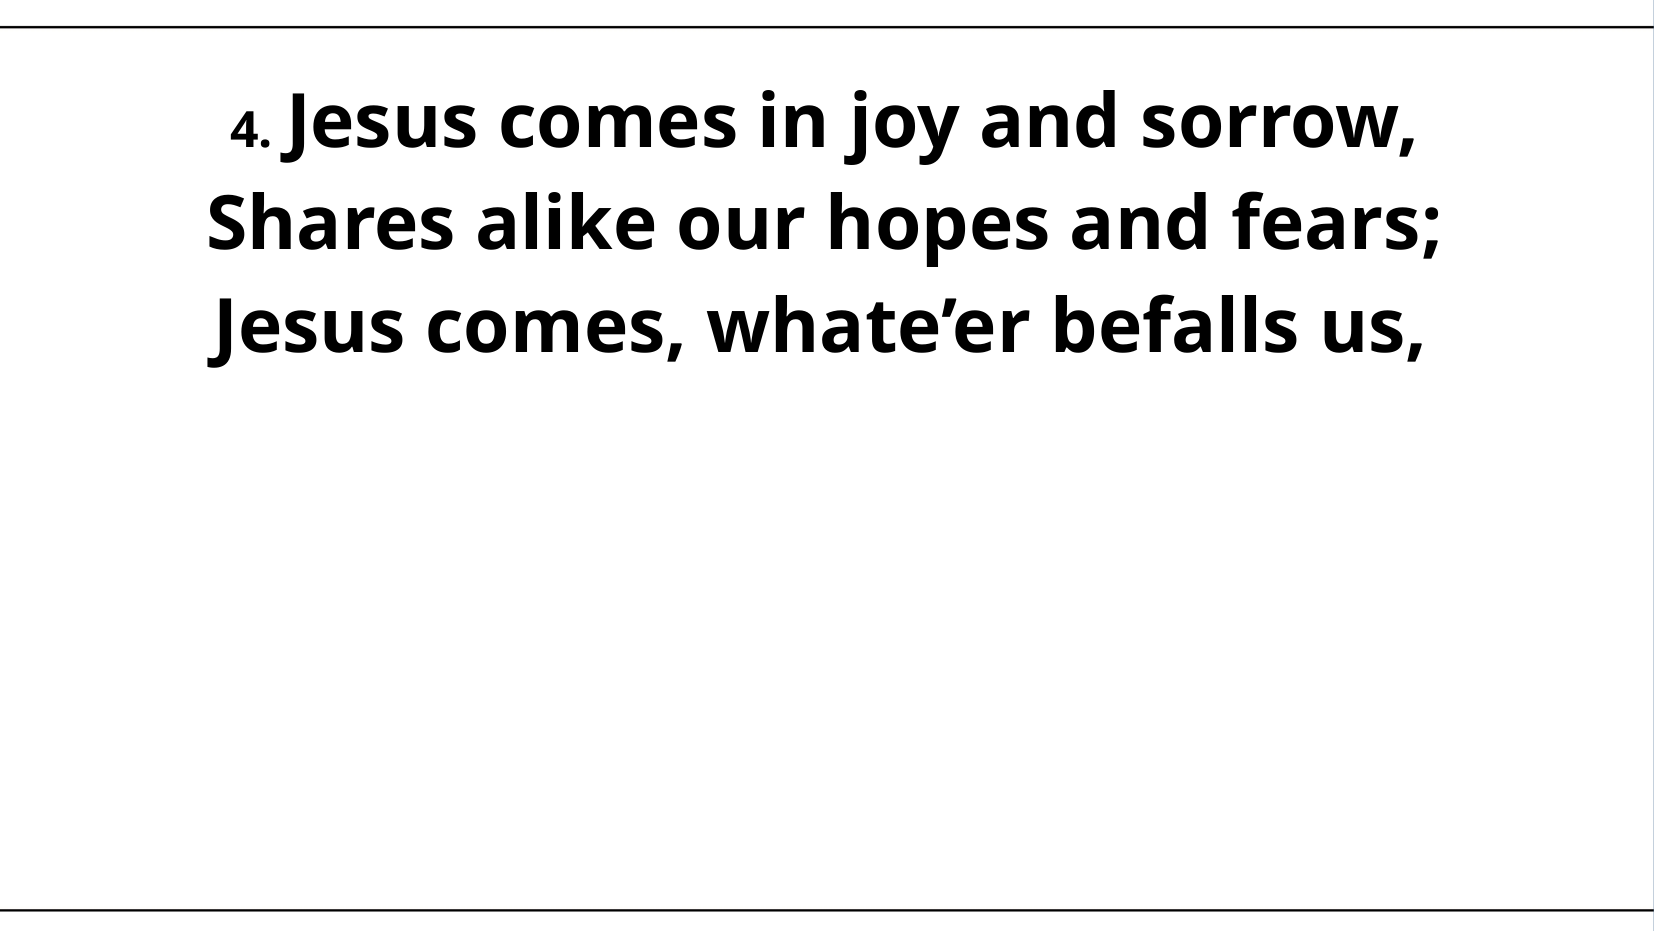

4. Jesus comes in joy and sorrow,
Shares alike our hopes and fears;
Jesus comes, whate’er befalls us,